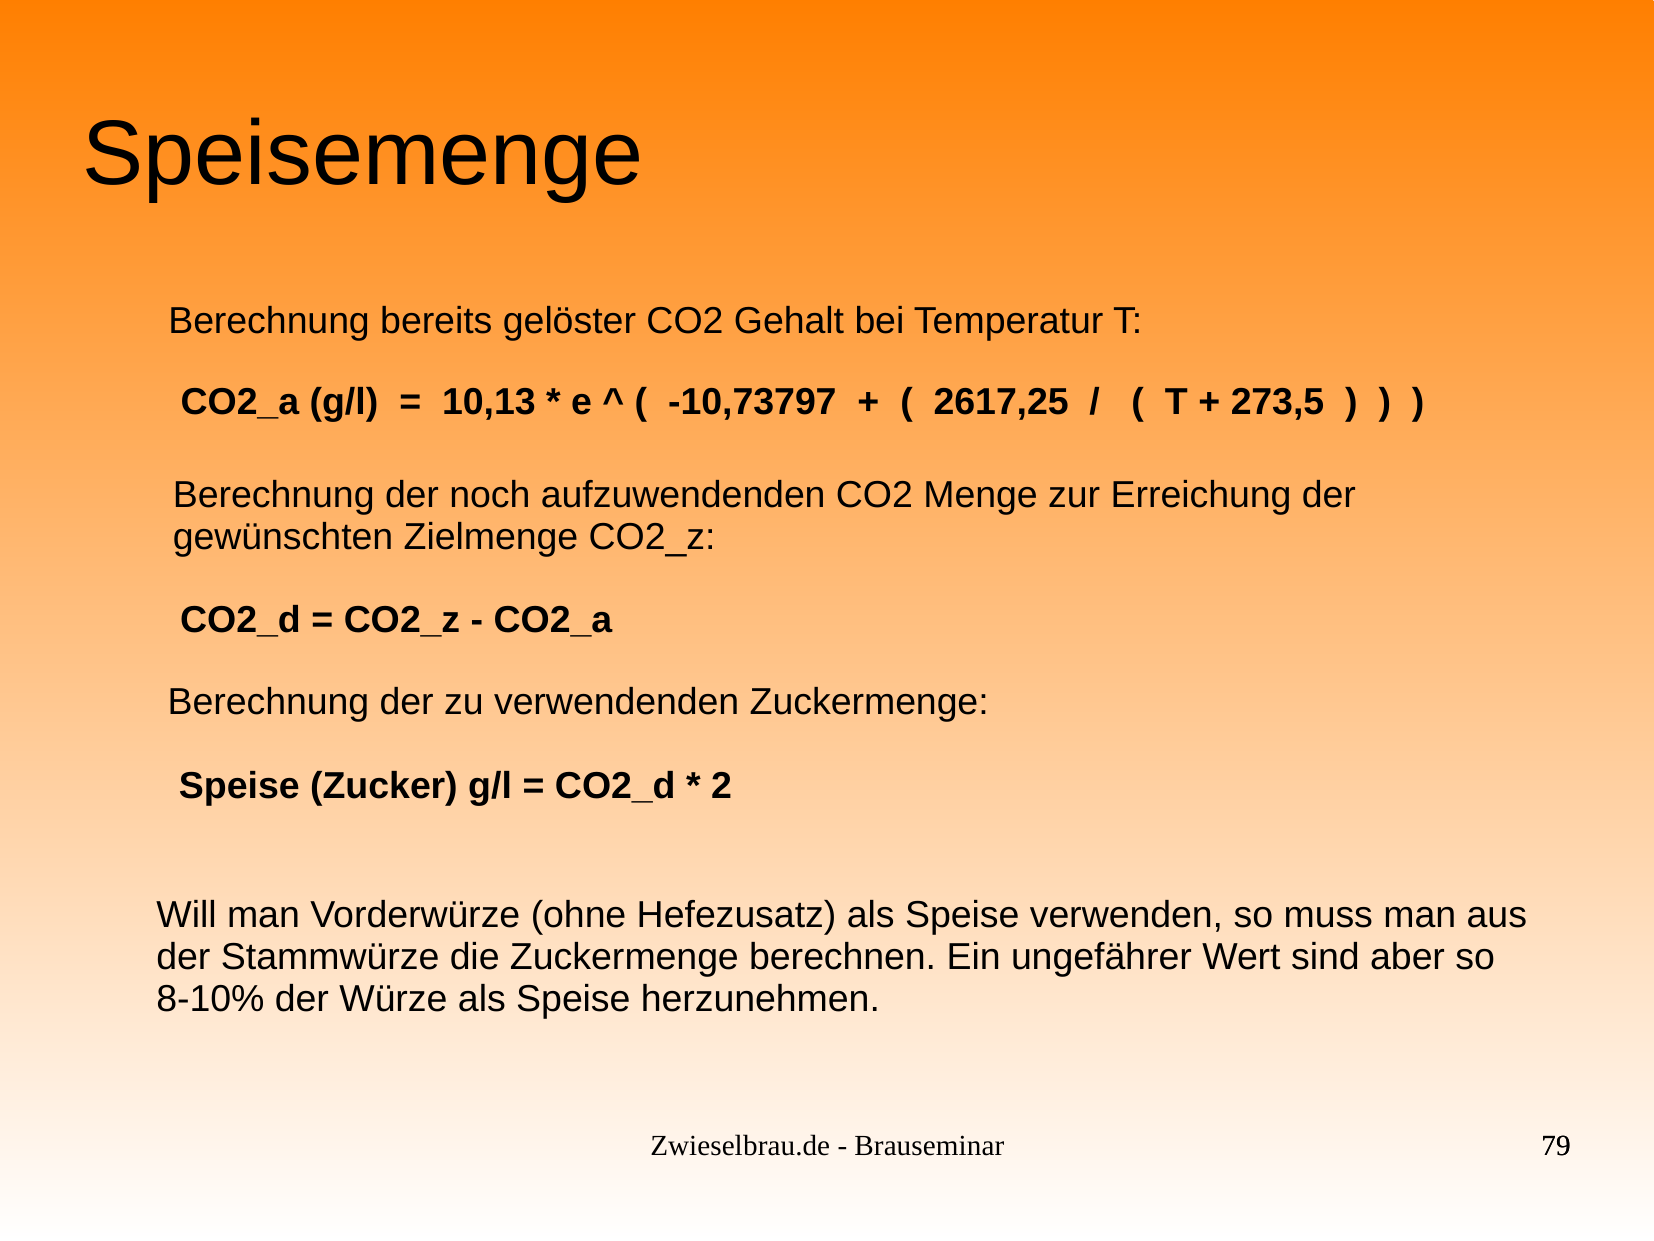

# Speisemenge
Berechnung bereits gelöster CO2 Gehalt bei Temperatur T:
CO2_a (g/l) = 10,13 * e ^ ( -10,73797 + ( 2617,25 / ( T + 273,5 ) ) )
Berechnung der noch aufzuwendenden CO2 Menge zur Erreichung der
gewünschten Zielmenge CO2_z:
CO2_d = CO2_z - CO2_a
Berechnung der zu verwendenden Zuckermenge:
Speise (Zucker) g/l = CO2_d * 2
Will man Vorderwürze (ohne Hefezusatz) als Speise verwenden, so muss man aus
der Stammwürze die Zuckermenge berechnen. Ein ungefährer Wert sind aber so
8-10% der Würze als Speise herzunehmen.
Zwieselbrau.de - Brauseminar
79